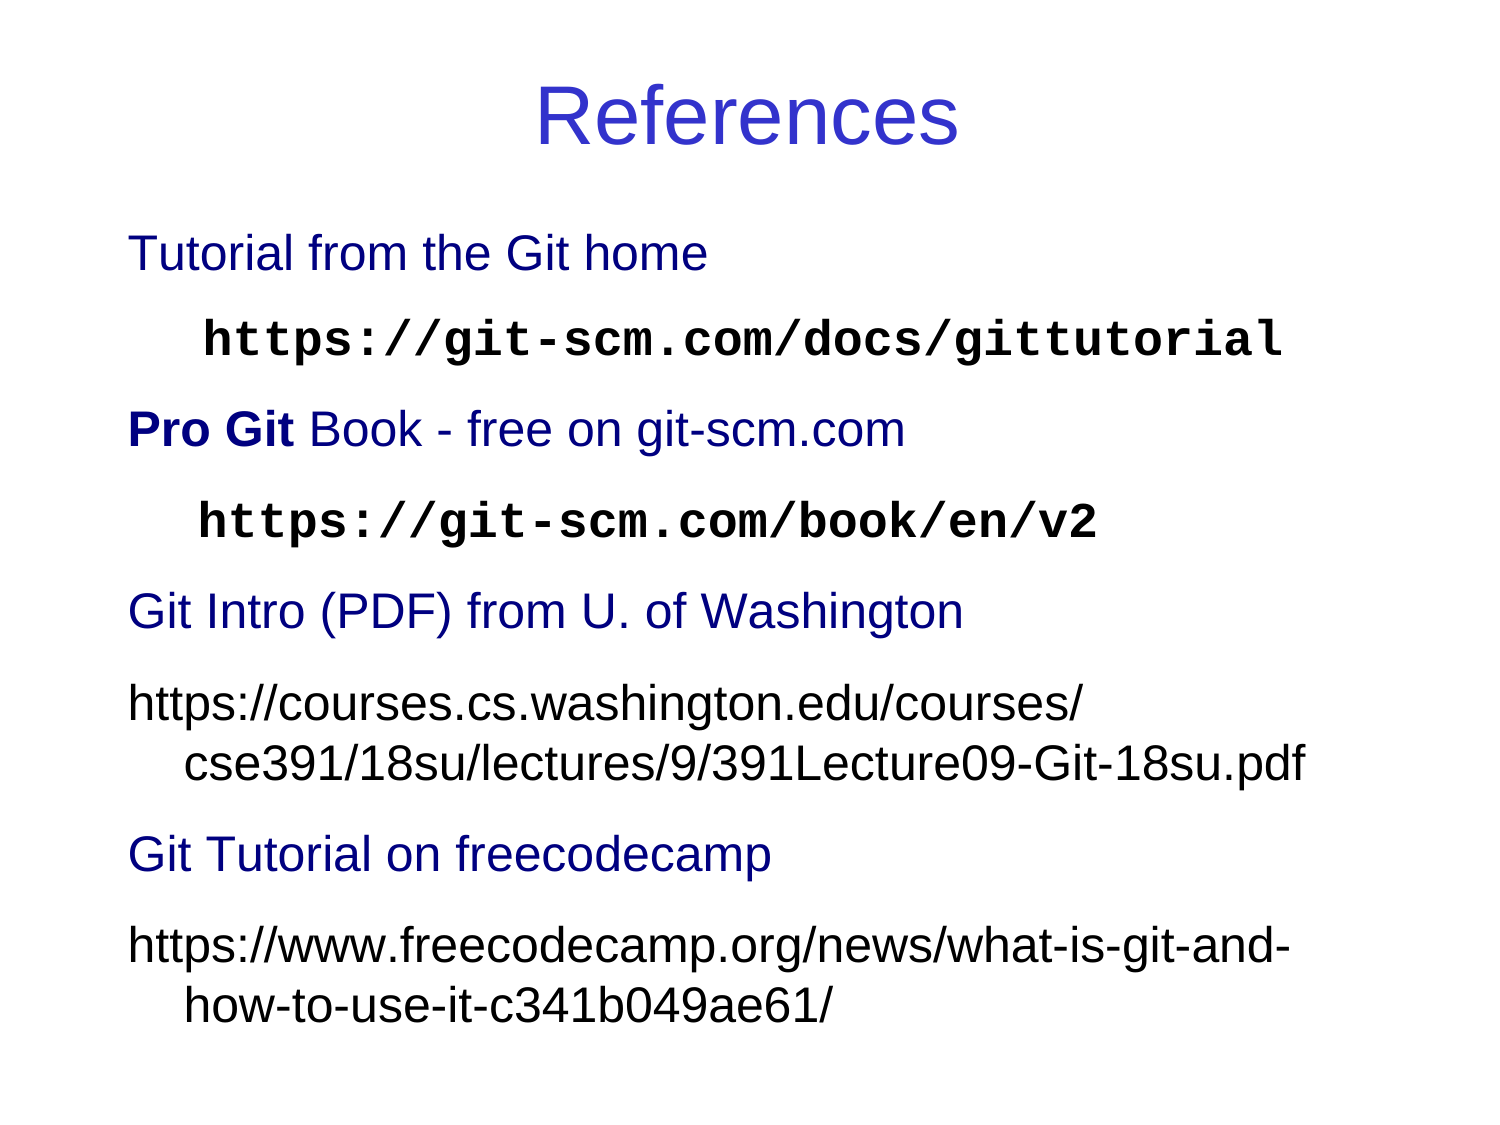

# References
Tutorial from the Git home
https://git-scm.com/docs/gittutorial
Pro Git Book - free on git-scm.com
 https://git-scm.com/book/en/v2
Git Intro (PDF) from U. of Washington
https://courses.cs.washington.edu/courses/cse391/18su/lectures/9/391Lecture09-Git-18su.pdf
Git Tutorial on freecodecamp
https://www.freecodecamp.org/news/what-is-git-and-how-to-use-it-c341b049ae61/